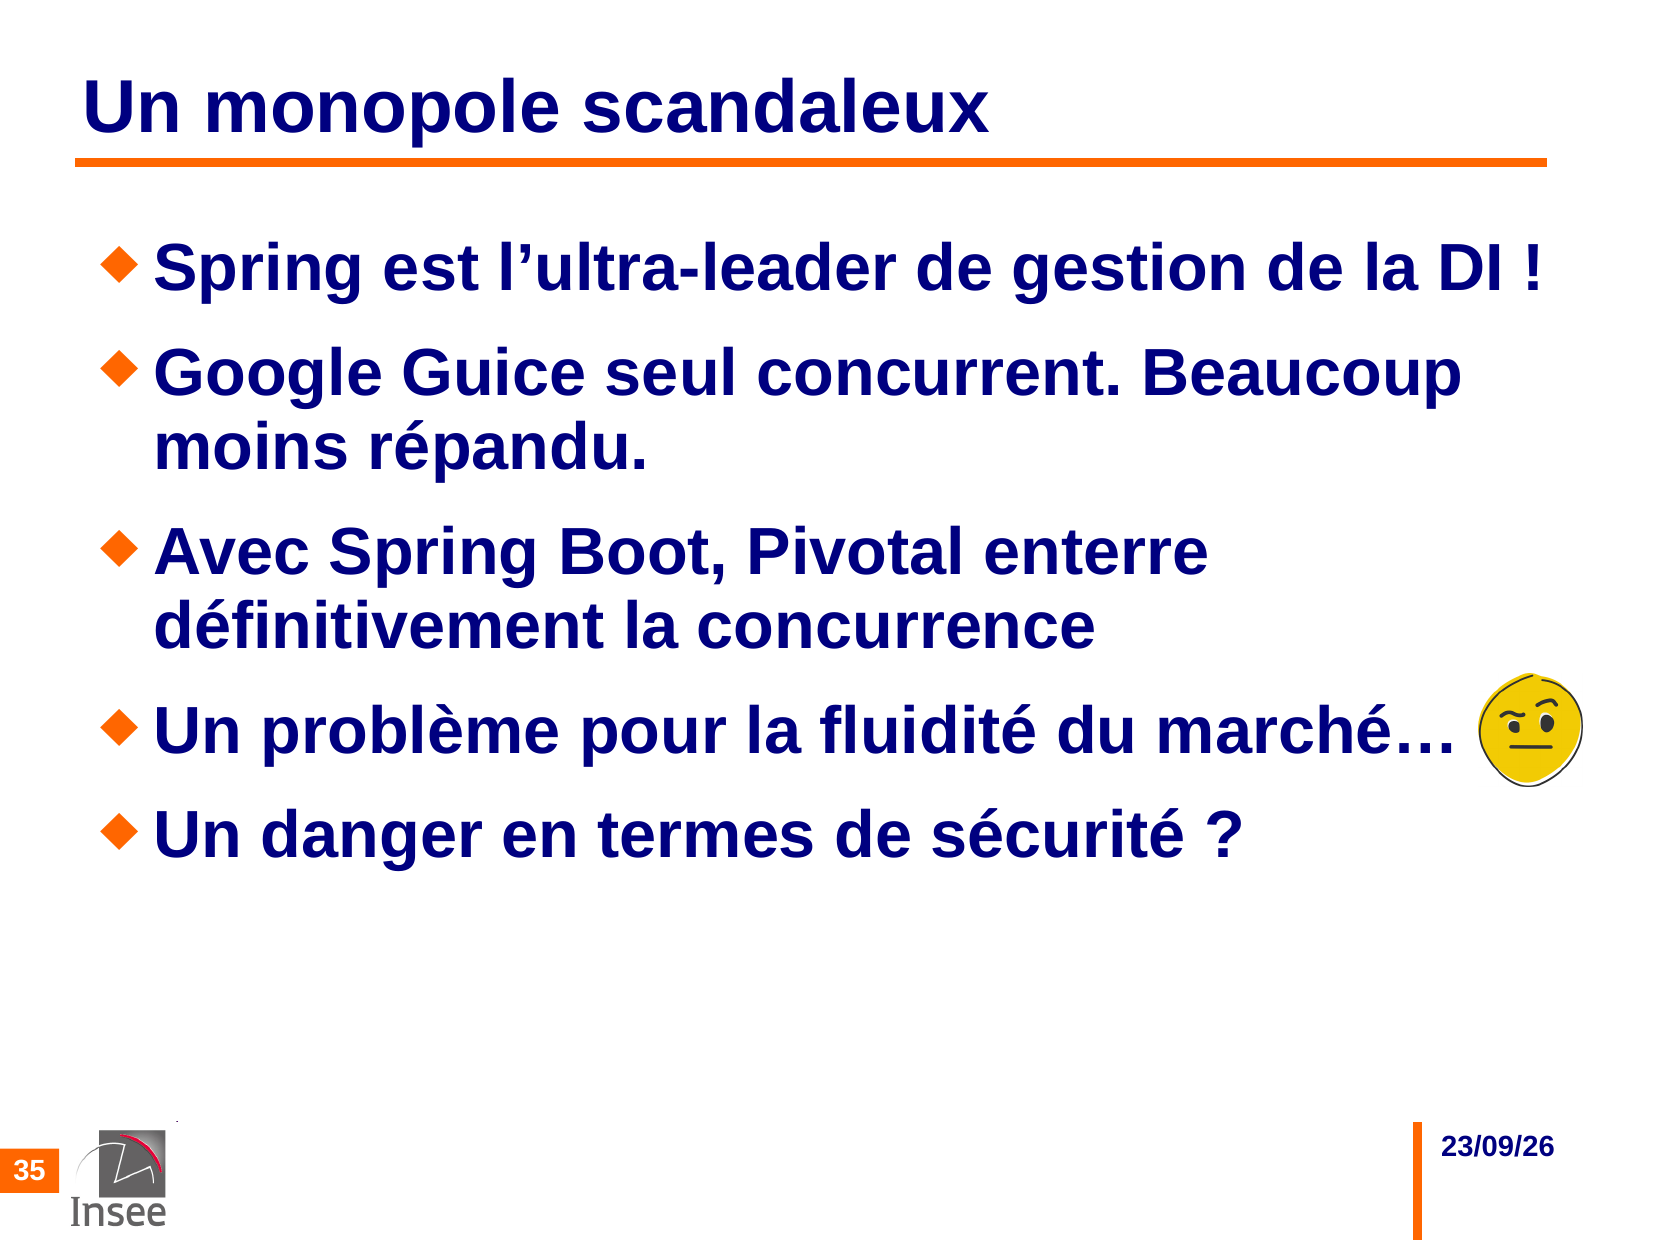

# Un monopole scandaleux
Spring est l’ultra-leader de gestion de la DI !
Google Guice seul concurrent. Beaucoup moins répandu.
Avec Spring Boot, Pivotal enterre définitivement la concurrence
Un problème pour la fluidité du marché…
Un danger en termes de sécurité ?
35